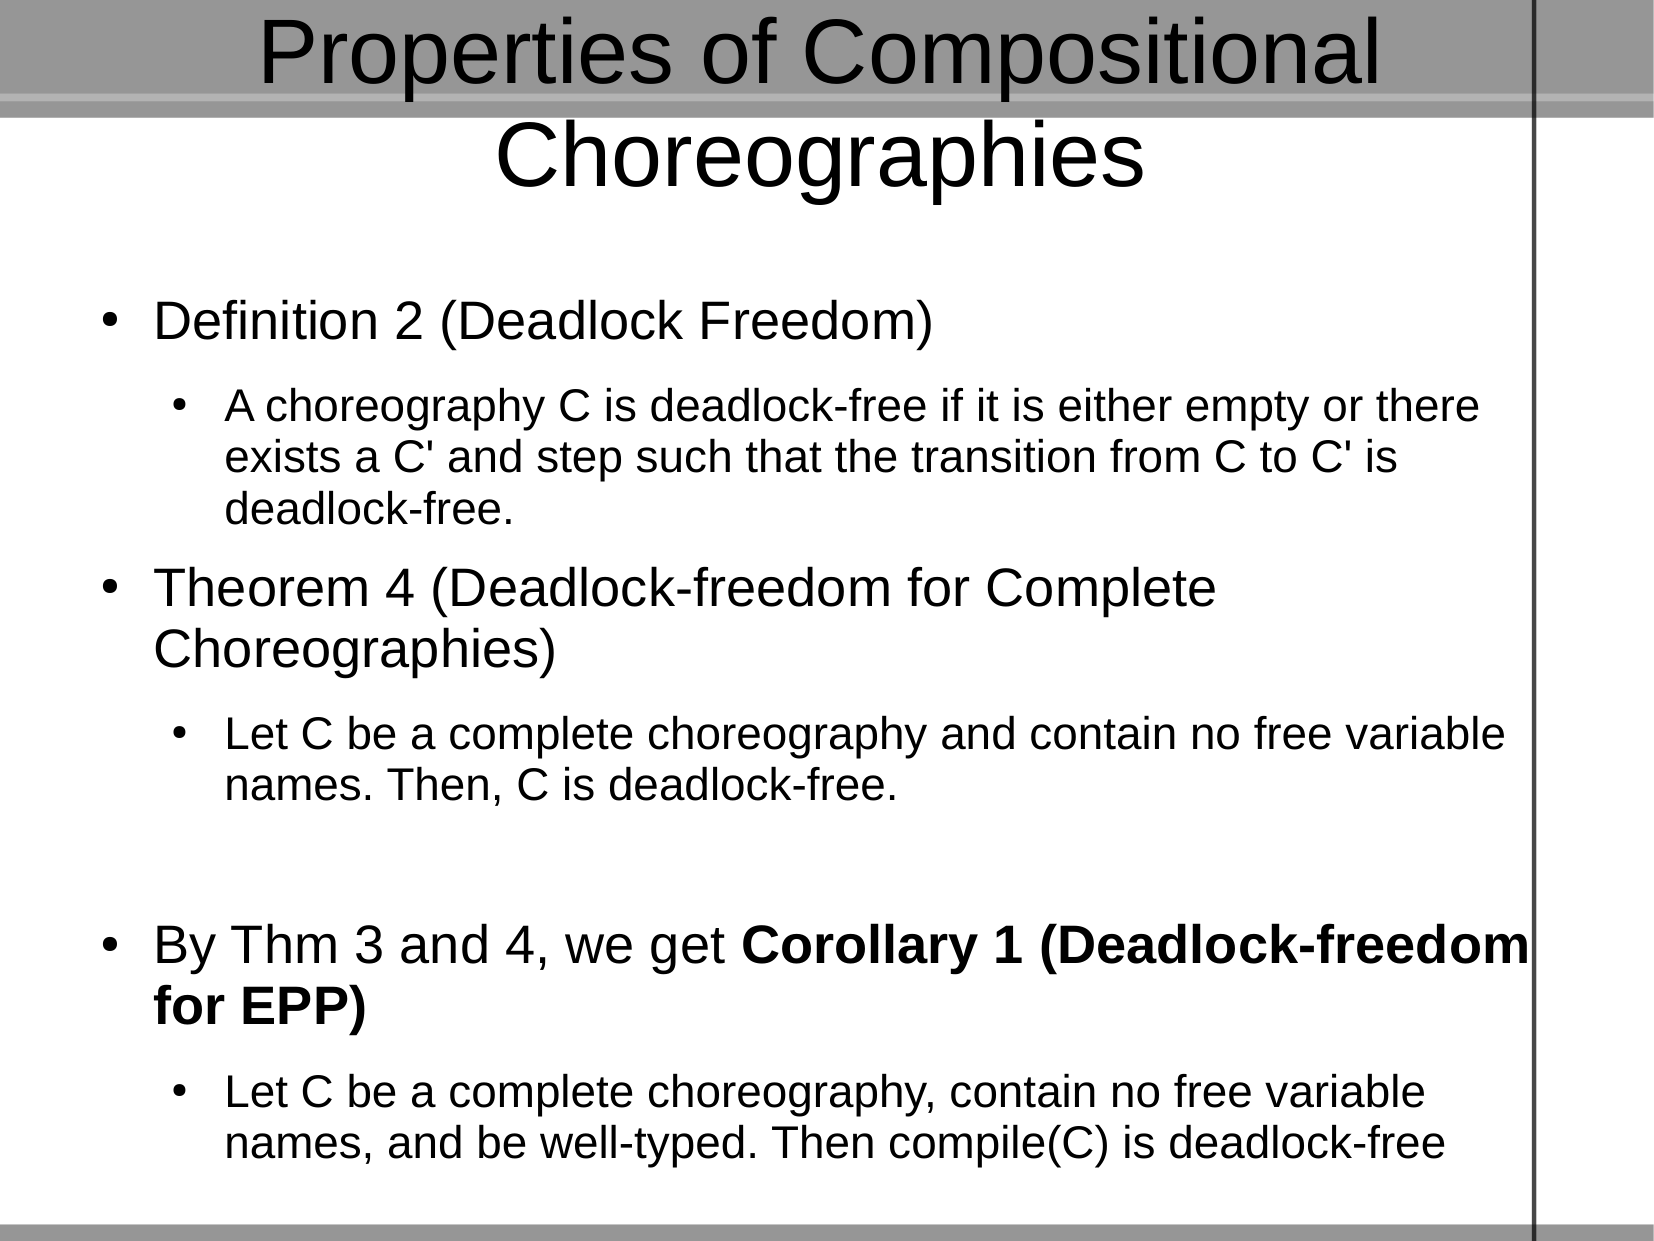

# Properties of Compositional Choreographies
Definition 2 (Deadlock Freedom)
A choreography C is deadlock-free if it is either empty or there exists a C' and step such that the transition from C to C' is deadlock-free.
Theorem 4 (Deadlock-freedom for Complete Choreographies)
Let C be a complete choreography and contain no free variable names. Then, C is deadlock-free.
By Thm 3 and 4, we get Corollary 1 (Deadlock-freedom for EPP)
Let C be a complete choreography, contain no free variable names, and be well-typed. Then compile(C) is deadlock-free